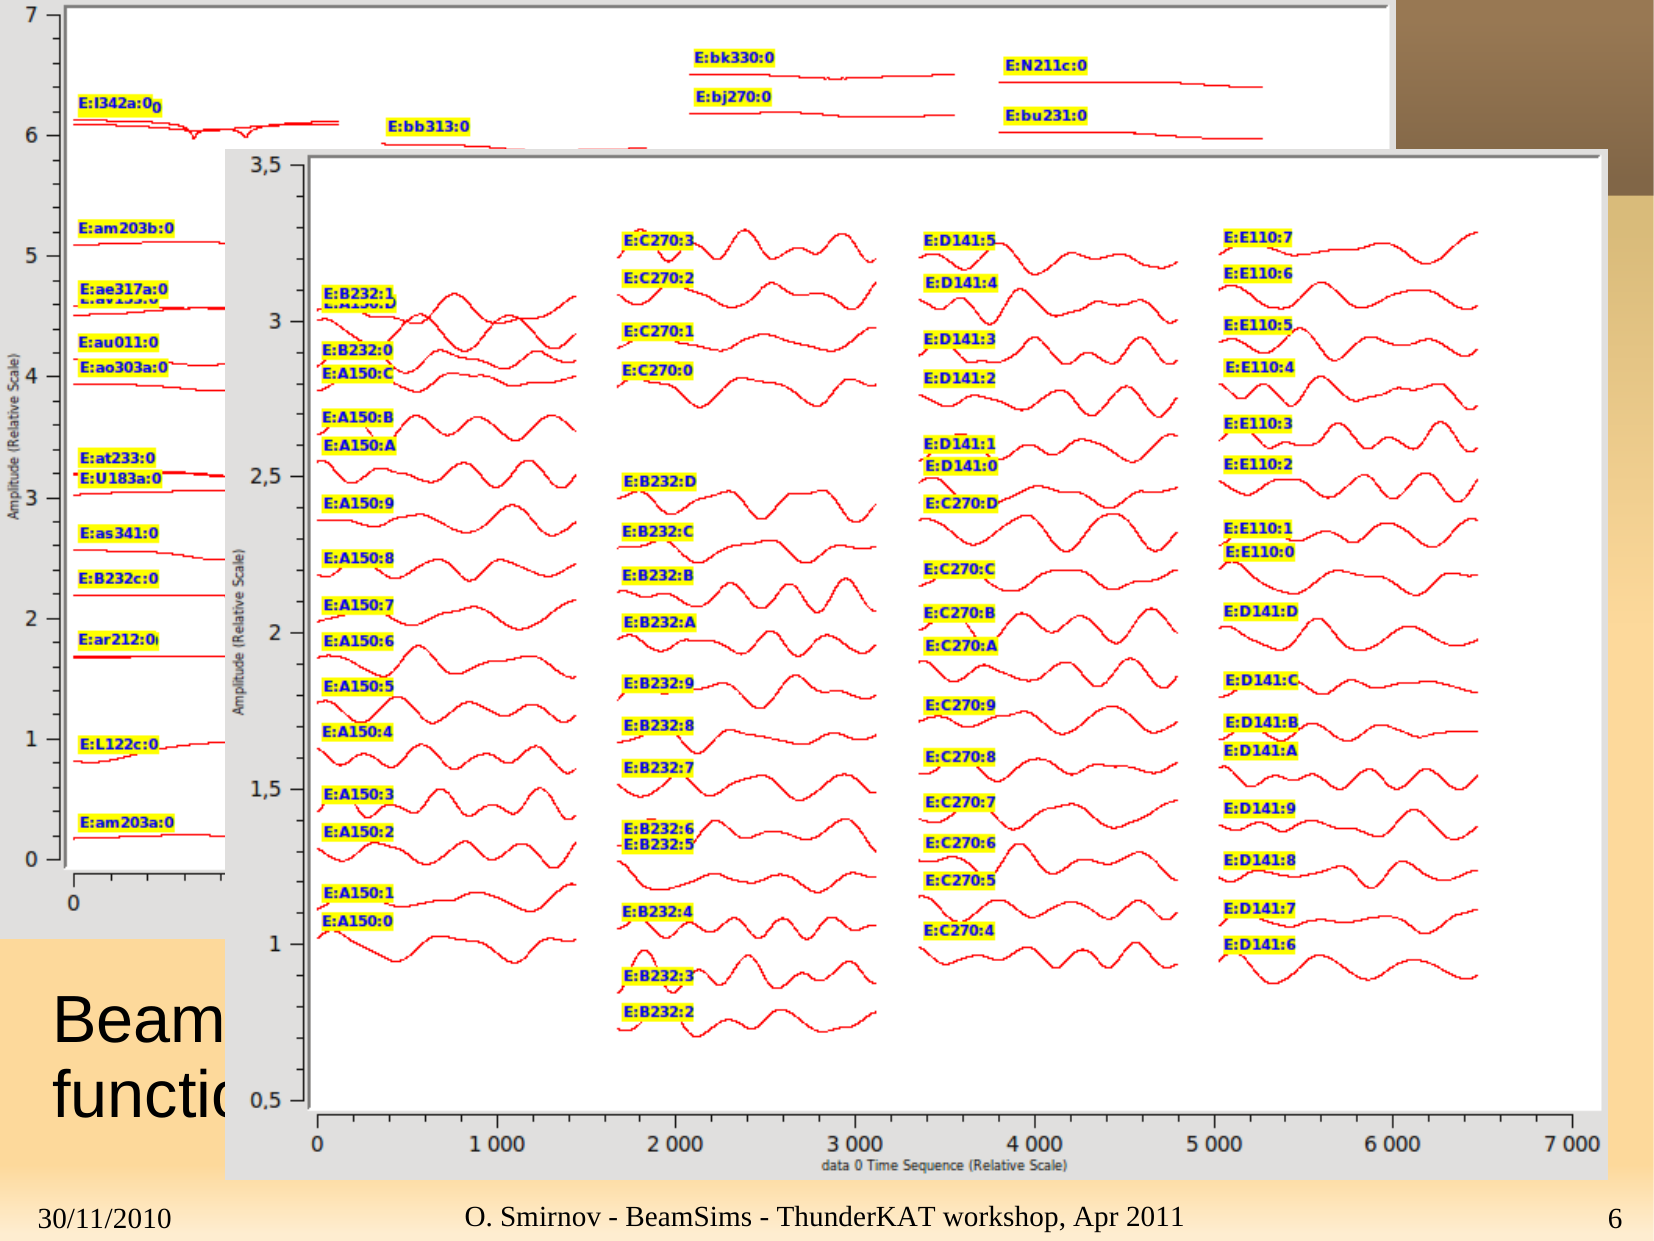

#
Beam gain (E-Jones, Exx) per source/antenna as a function of time
O. Smirnov - BeamSims - ThunderKAT workshop, Apr 2011
30/11/2010
6